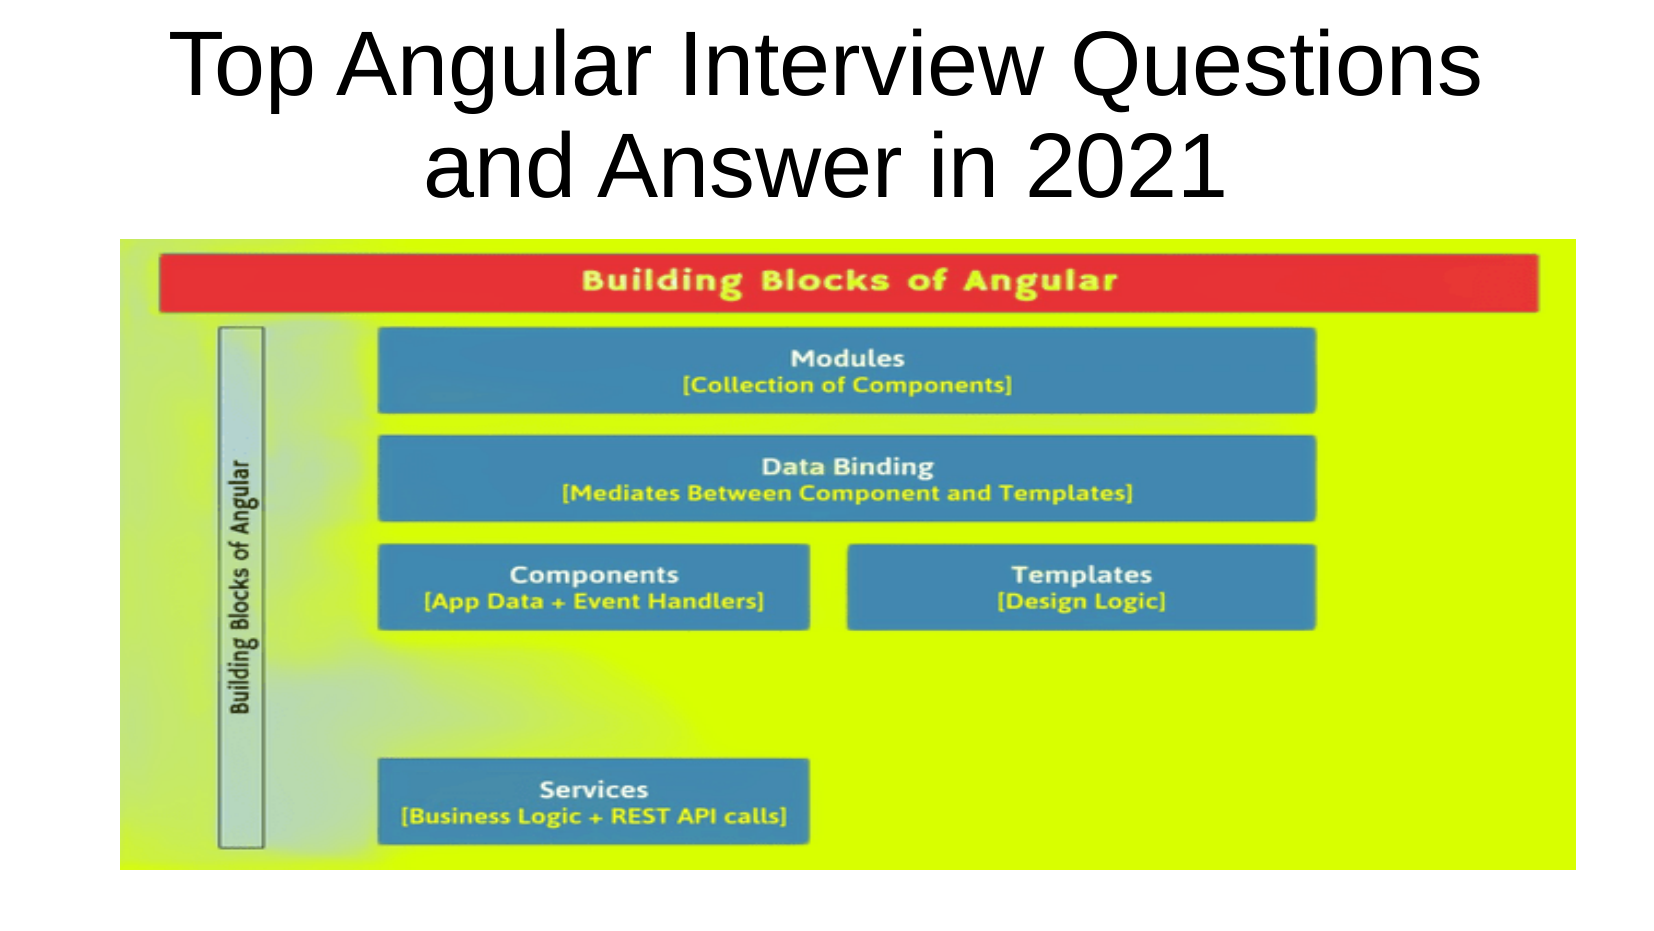

# Top Angular Interview Questions and Answer in 2021